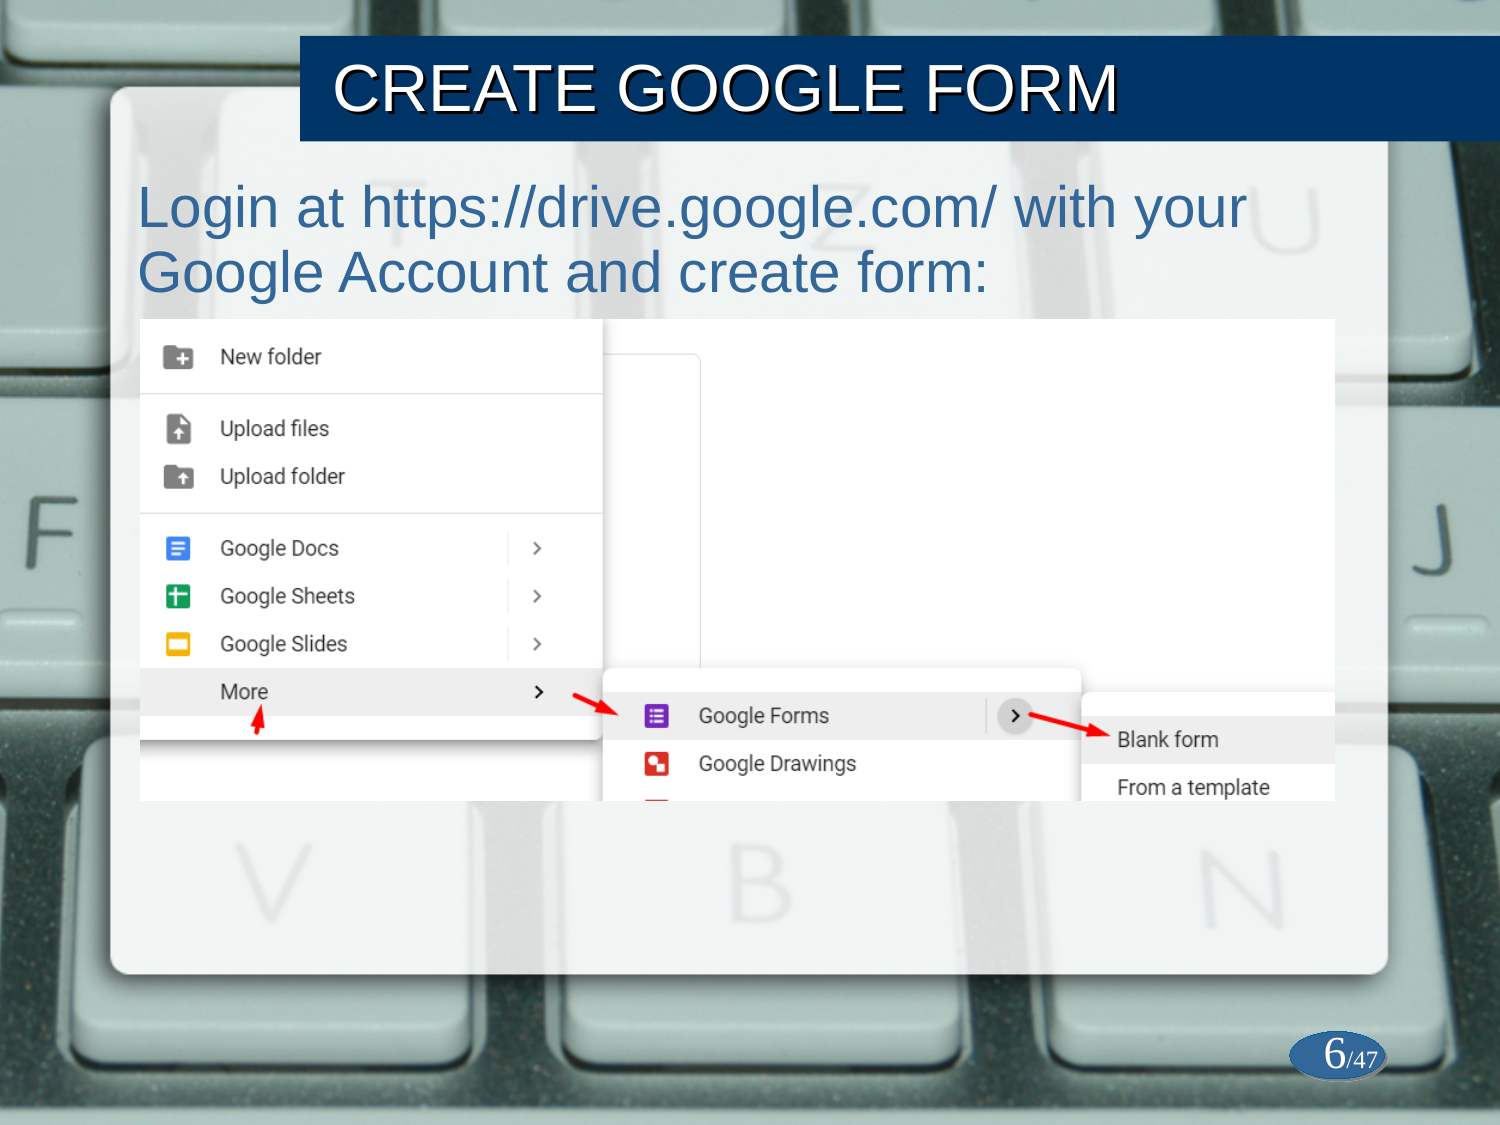

# CREATE GOOGLE FORM
Login at https://drive.google.com/ with your Google Account and create form:
6